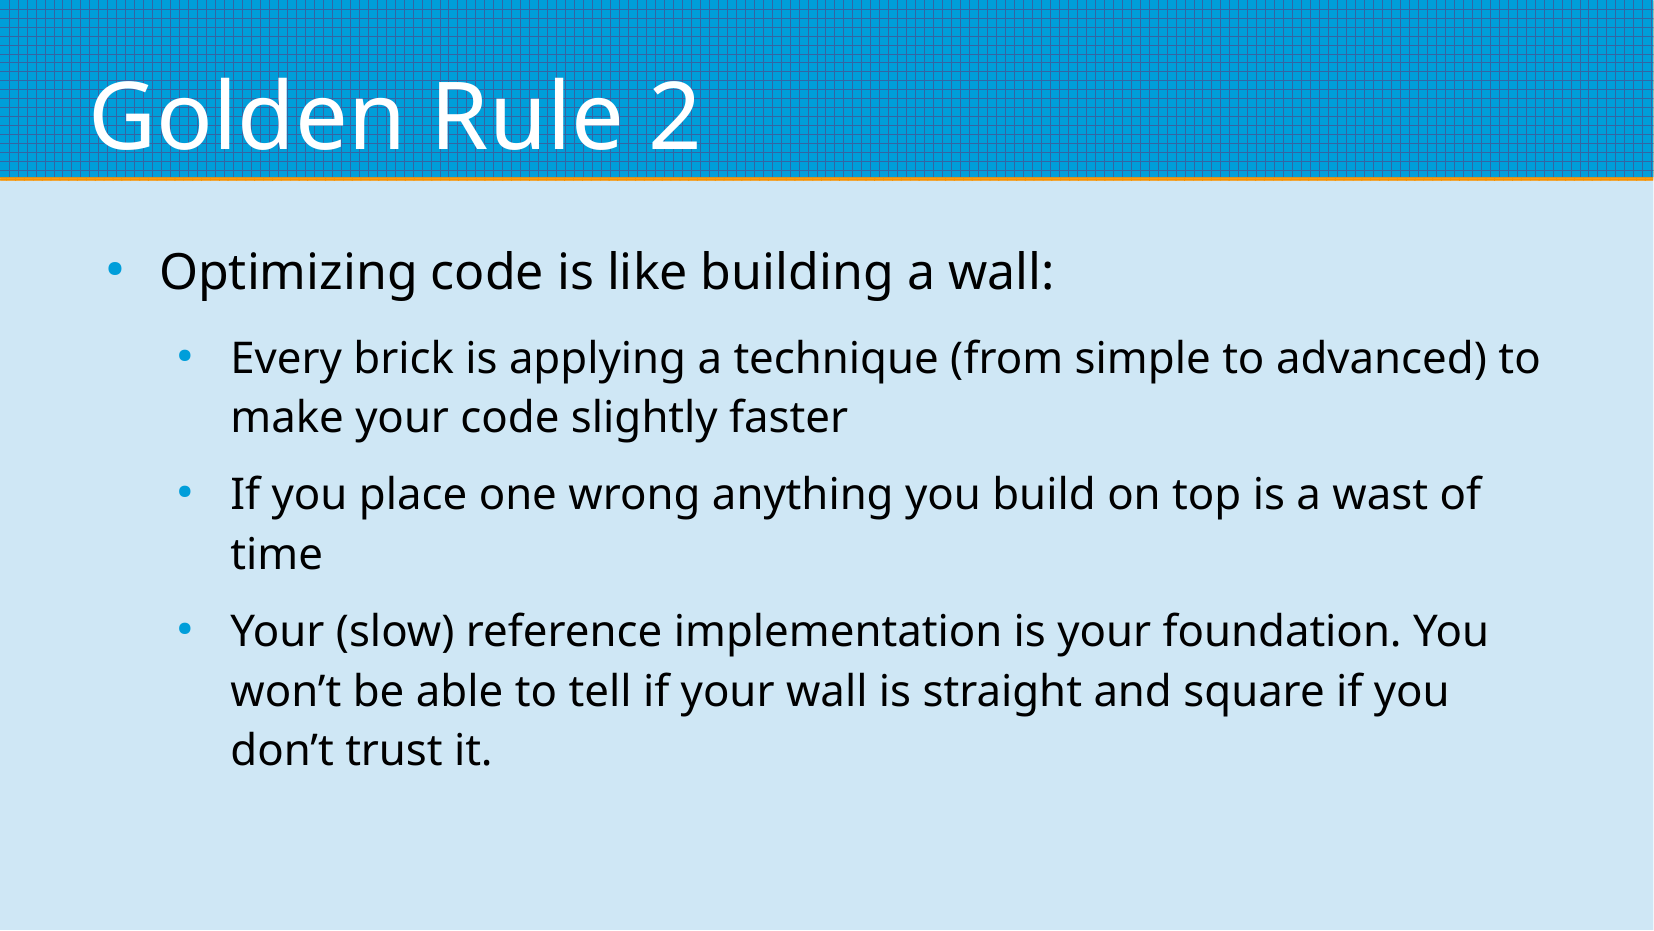

# Golden Rule 2
Optimizing code is like building a wall:
Every brick is applying a technique (from simple to advanced) to make your code slightly faster
If you place one wrong anything you build on top is a wast of time
Your (slow) reference implementation is your foundation. You won’t be able to tell if your wall is straight and square if you don’t trust it.